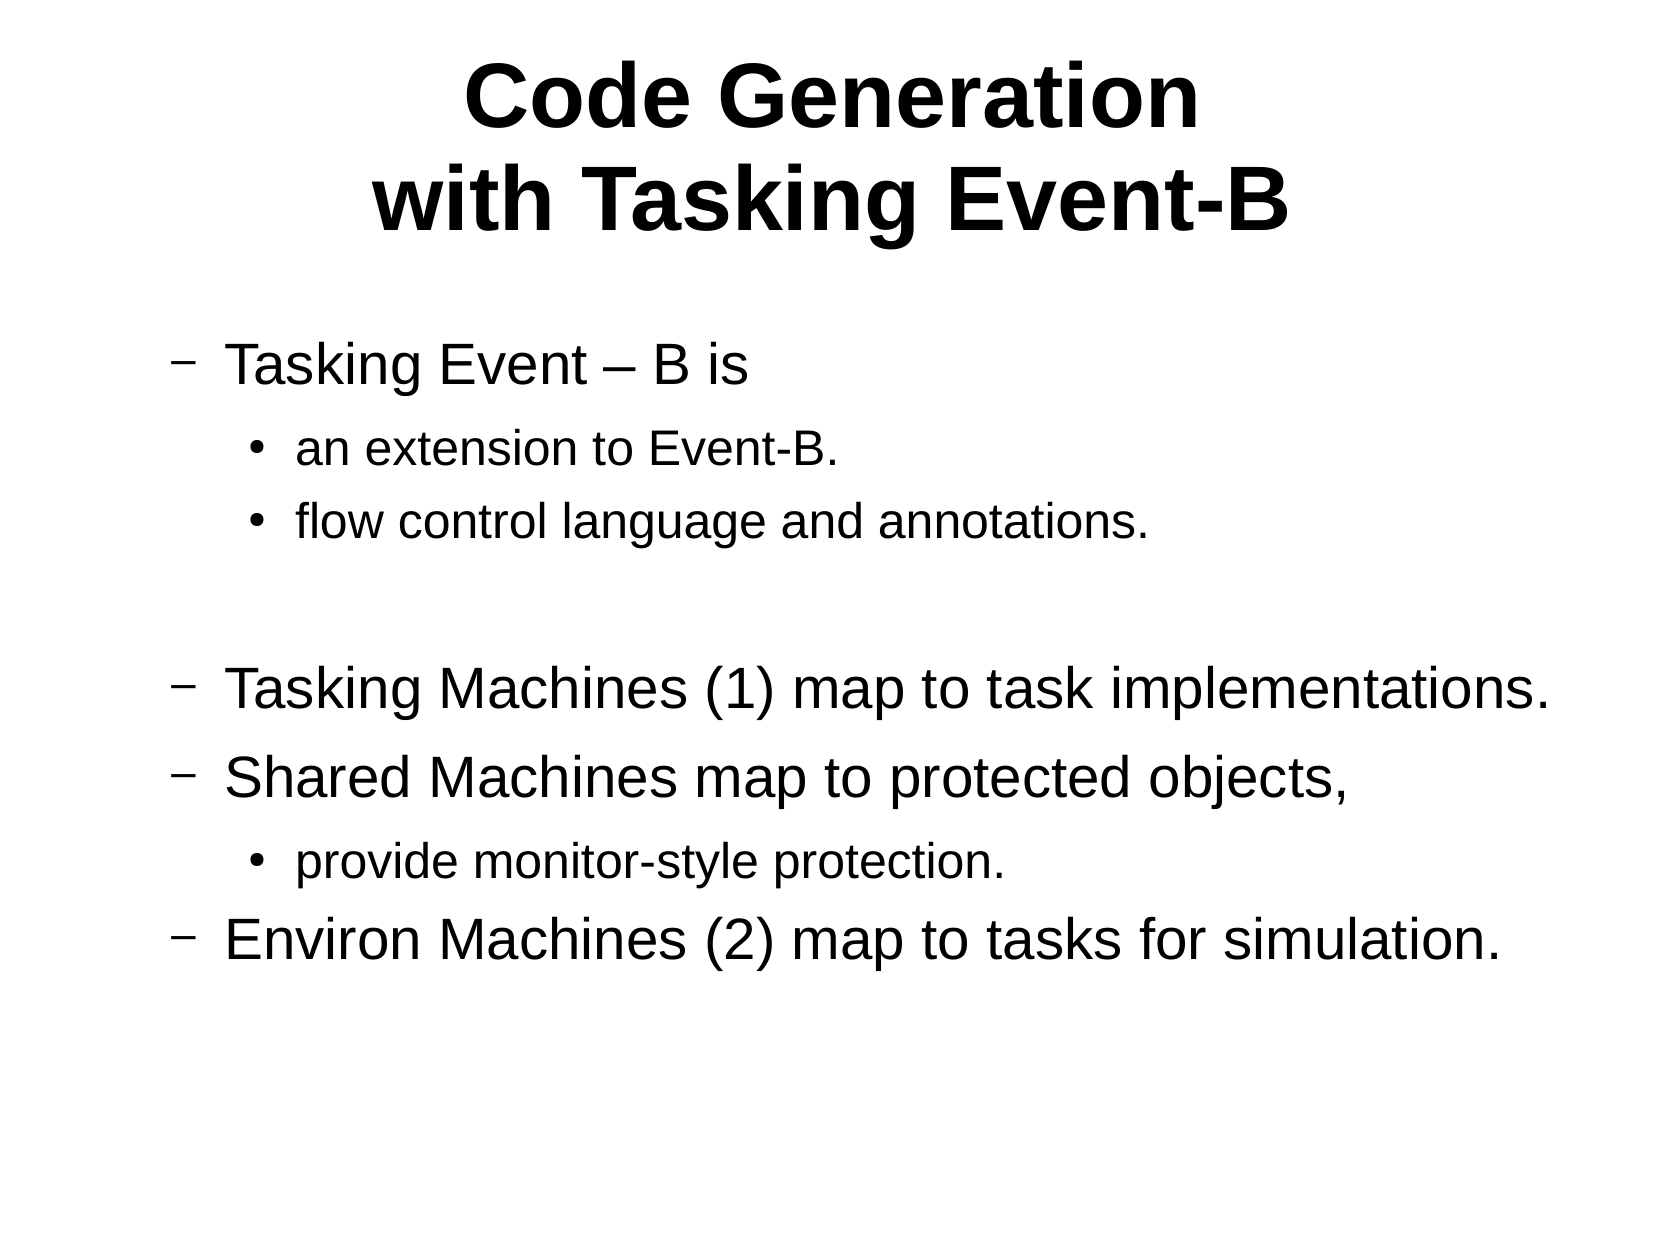

# Code Generation with Tasking Event-B
Tasking Event – B is
an extension to Event-B.
flow control language and annotations.
Tasking Machines (1) map to task implementations.
Shared Machines map to protected objects,
provide monitor-style protection.
Environ Machines (2) map to tasks for simulation.